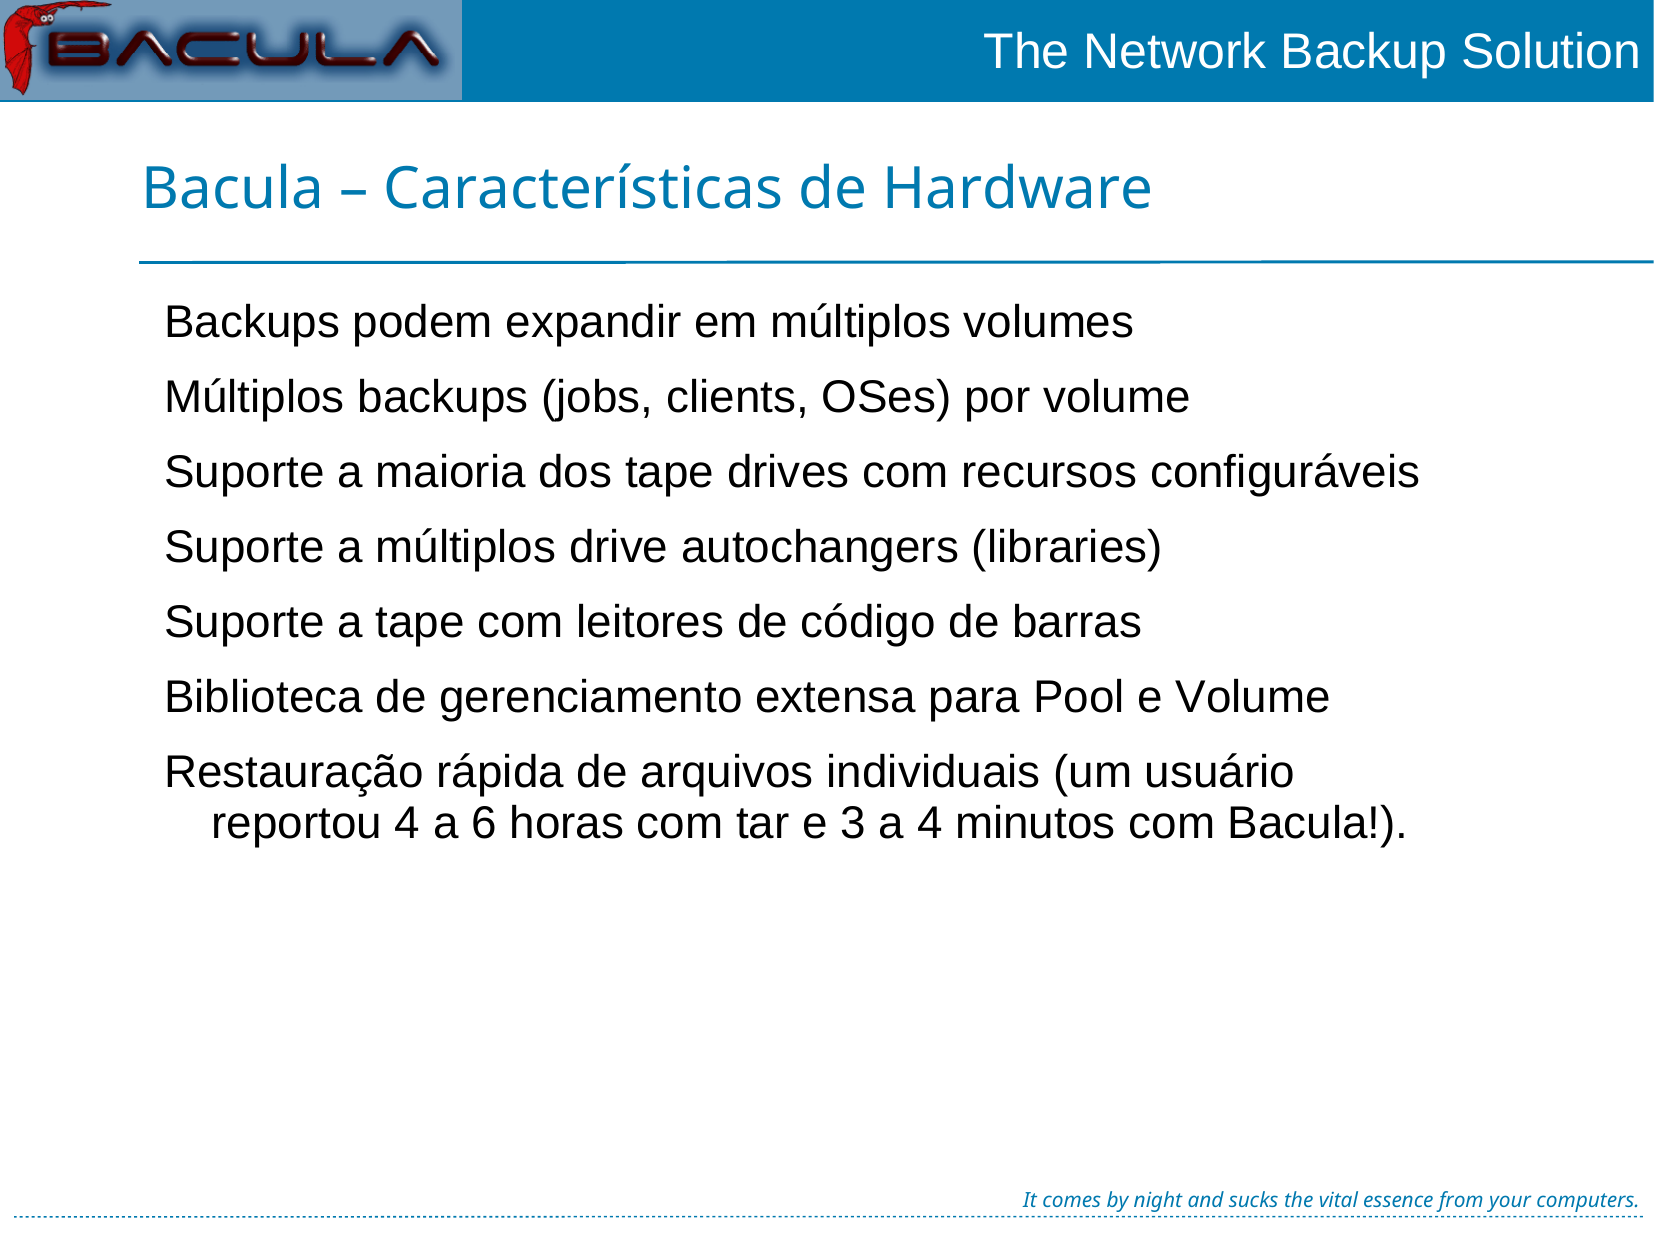

# Bacula – Características de Hardware
Backups podem expandir em múltiplos volumes
Múltiplos backups (jobs, clients, OSes) por volume
Suporte a maioria dos tape drives com recursos configuráveis
Suporte a múltiplos drive autochangers (libraries)
Suporte a tape com leitores de código de barras
Biblioteca de gerenciamento extensa para Pool e Volume
Restauração rápida de arquivos individuais (um usuário reportou 4 a 6 horas com tar e 3 a 4 minutos com Bacula!).